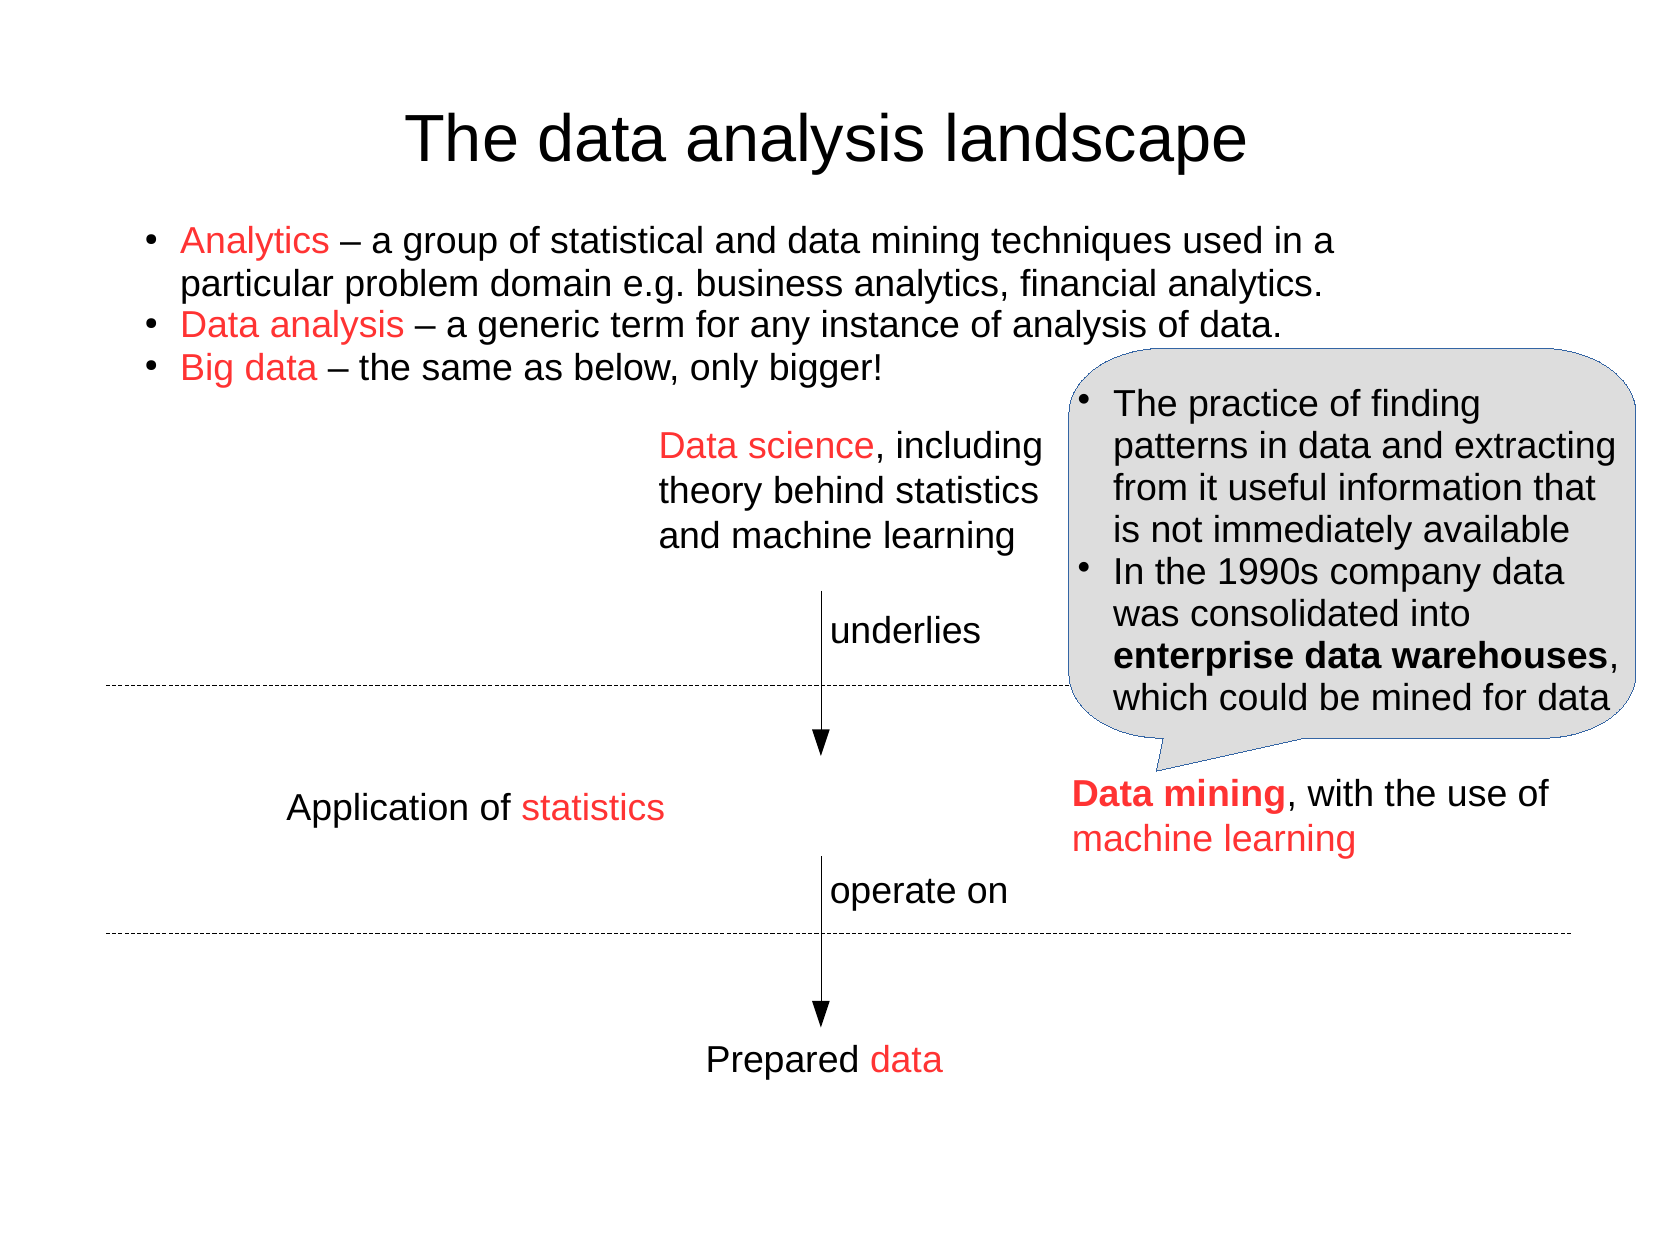

The data analysis landscape
Analytics – a group of statistical and data mining techniques used in a particular problem domain e.g. business analytics, financial analytics.
Data analysis – a generic term for any instance of analysis of data.
Big data – the same as below, only bigger!
The practice of finding patterns in data and extracting from it useful information that is not immediately available
In the 1990s company data was consolidated into enterprise data warehouses, which could be mined for data
Data science, including theory behind statistics and machine learning
underlies
Data mining, with the use of machine learning
Application of statistics
operate on
Prepared data